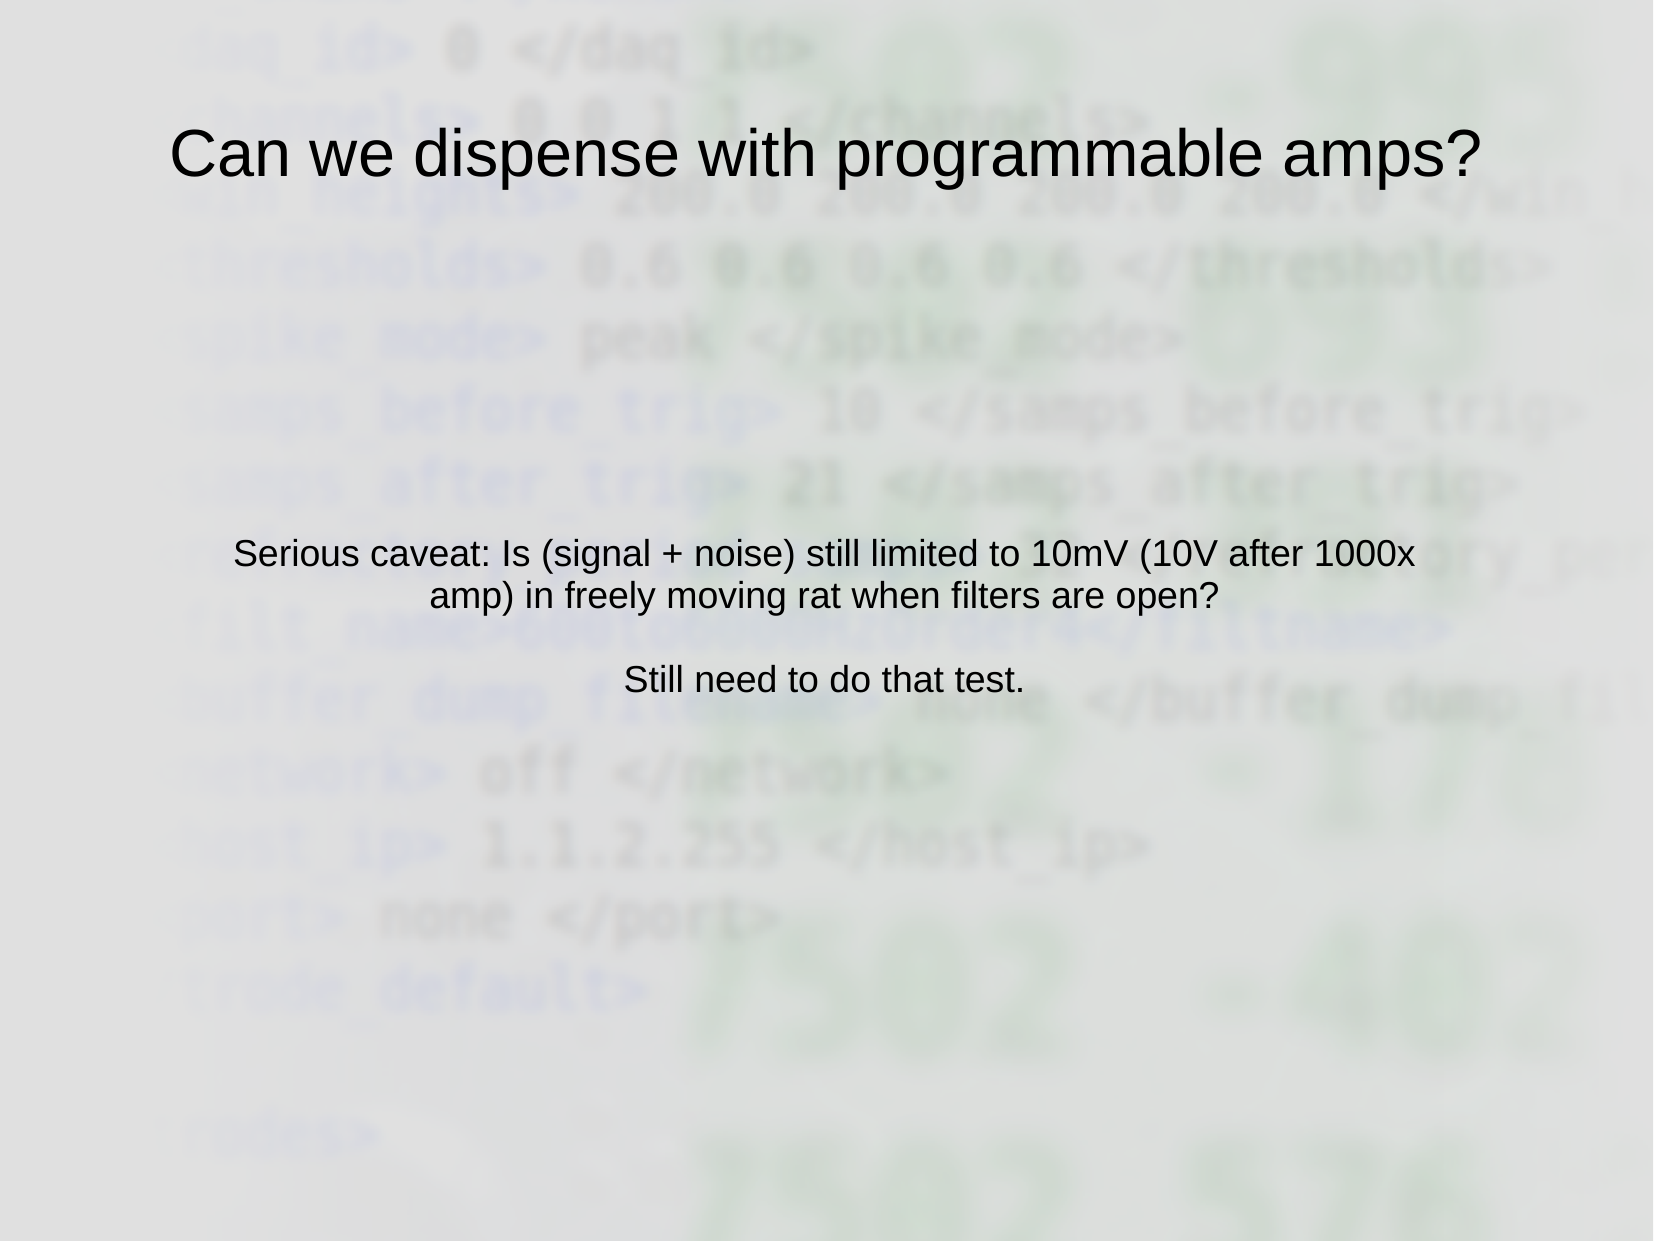

# Can we dispense with programmable amps?
Serious caveat: Is (signal + noise) still limited to 10mV (10V after 1000x amp) in freely moving rat when filters are open?
Still need to do that test.